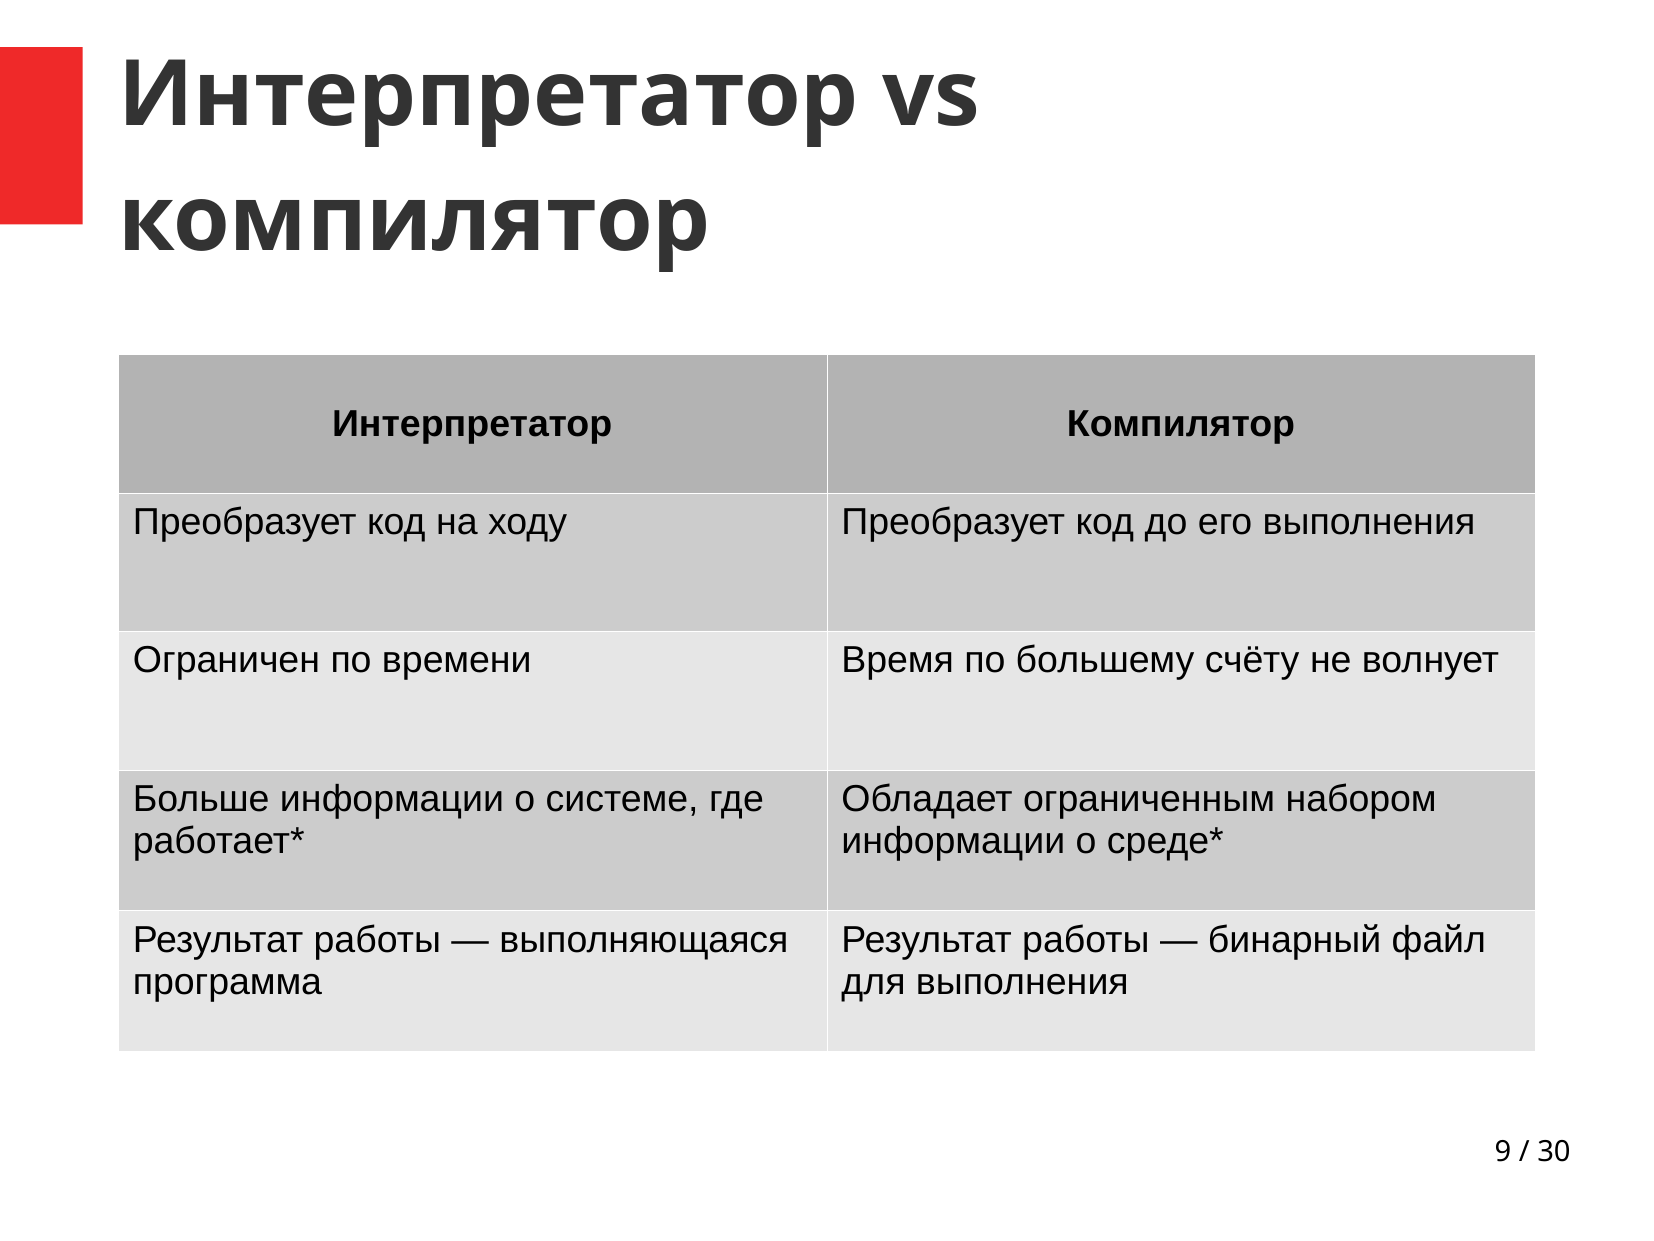

# Интерпретатор vs компилятор
| Интерпретатор | Компилятор |
| --- | --- |
| Преобразует код на ходу | Преобразует код до его выполнения |
| Ограничен по времени | Время по большему счёту не волнует |
| Больше информации о системе, где работает\* | Обладает ограниченным набором информации о среде\* |
| Результат работы — выполняющаяся программа | Результат работы — бинарный файл для выполнения |
9